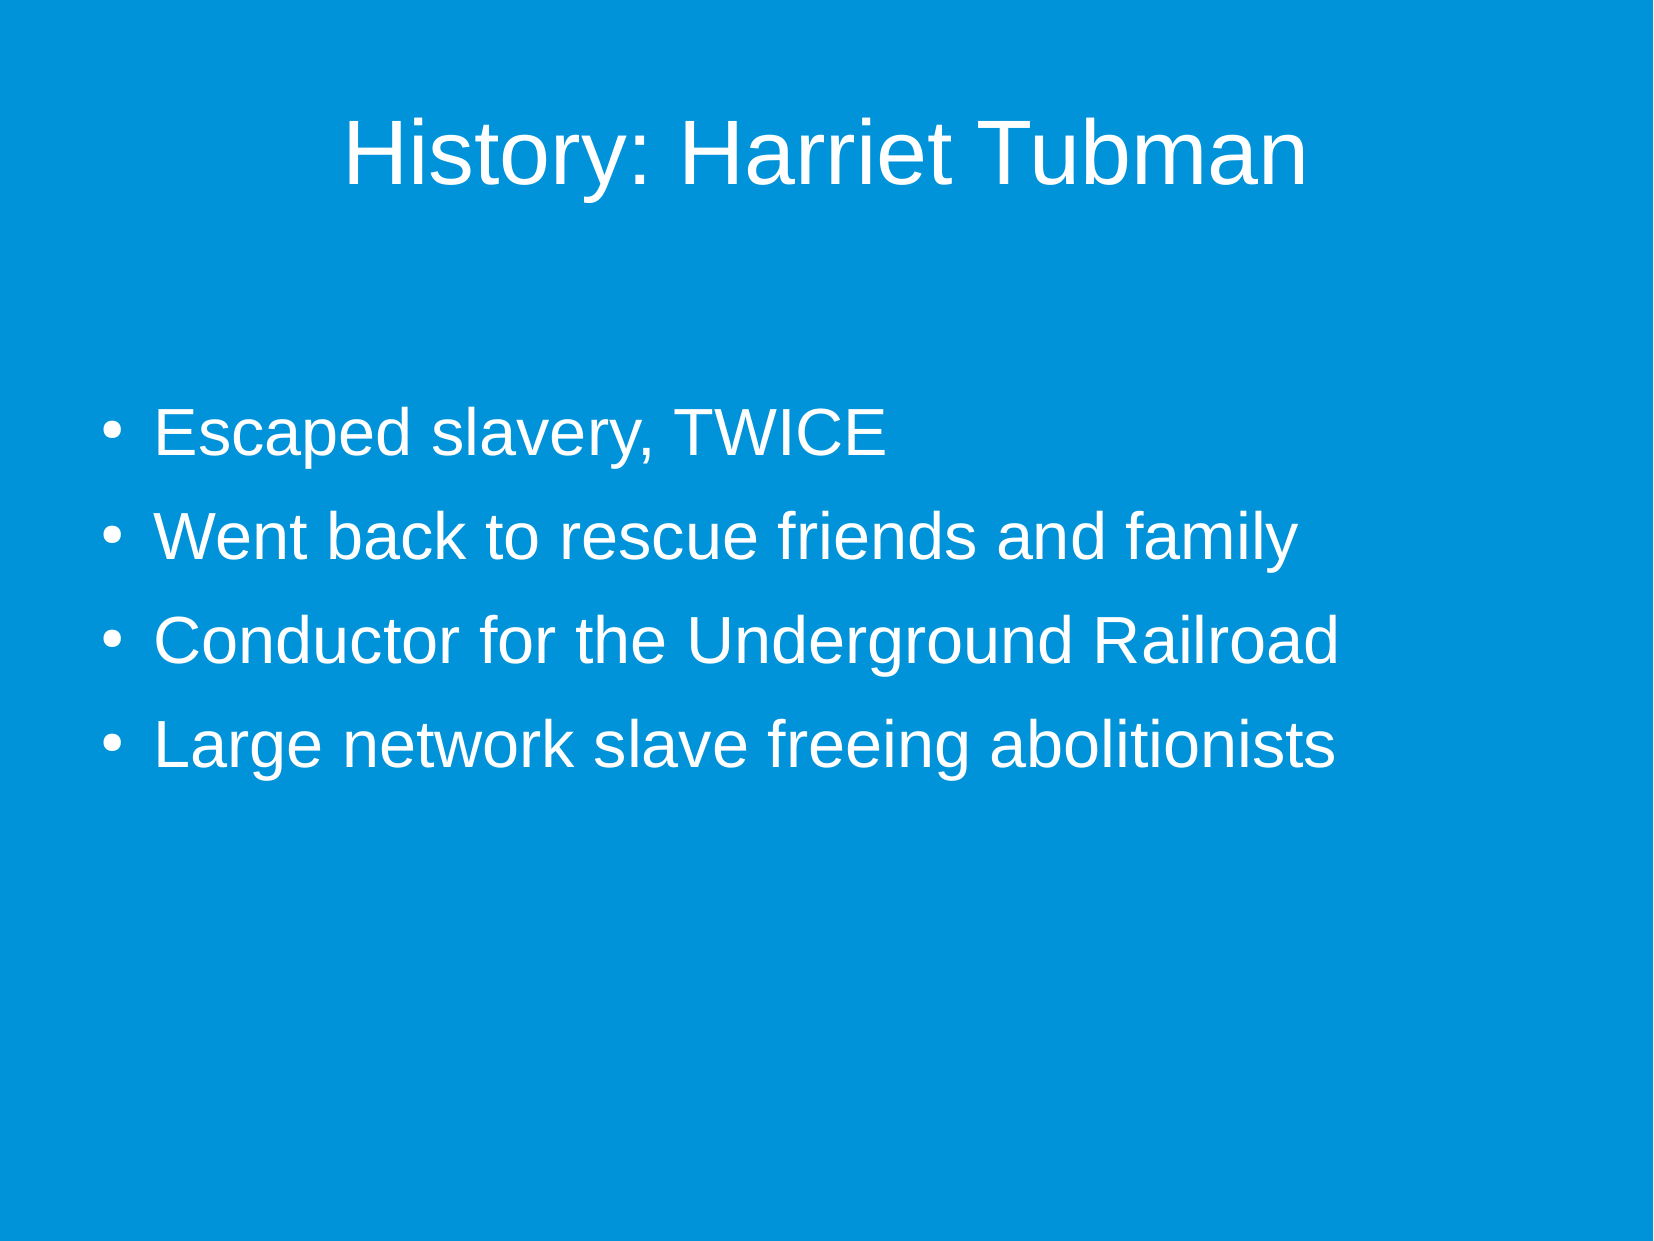

# History: Harriet Tubman
Escaped slavery, TWICE
Went back to rescue friends and family
Conductor for the Underground Railroad
Large network slave freeing abolitionists